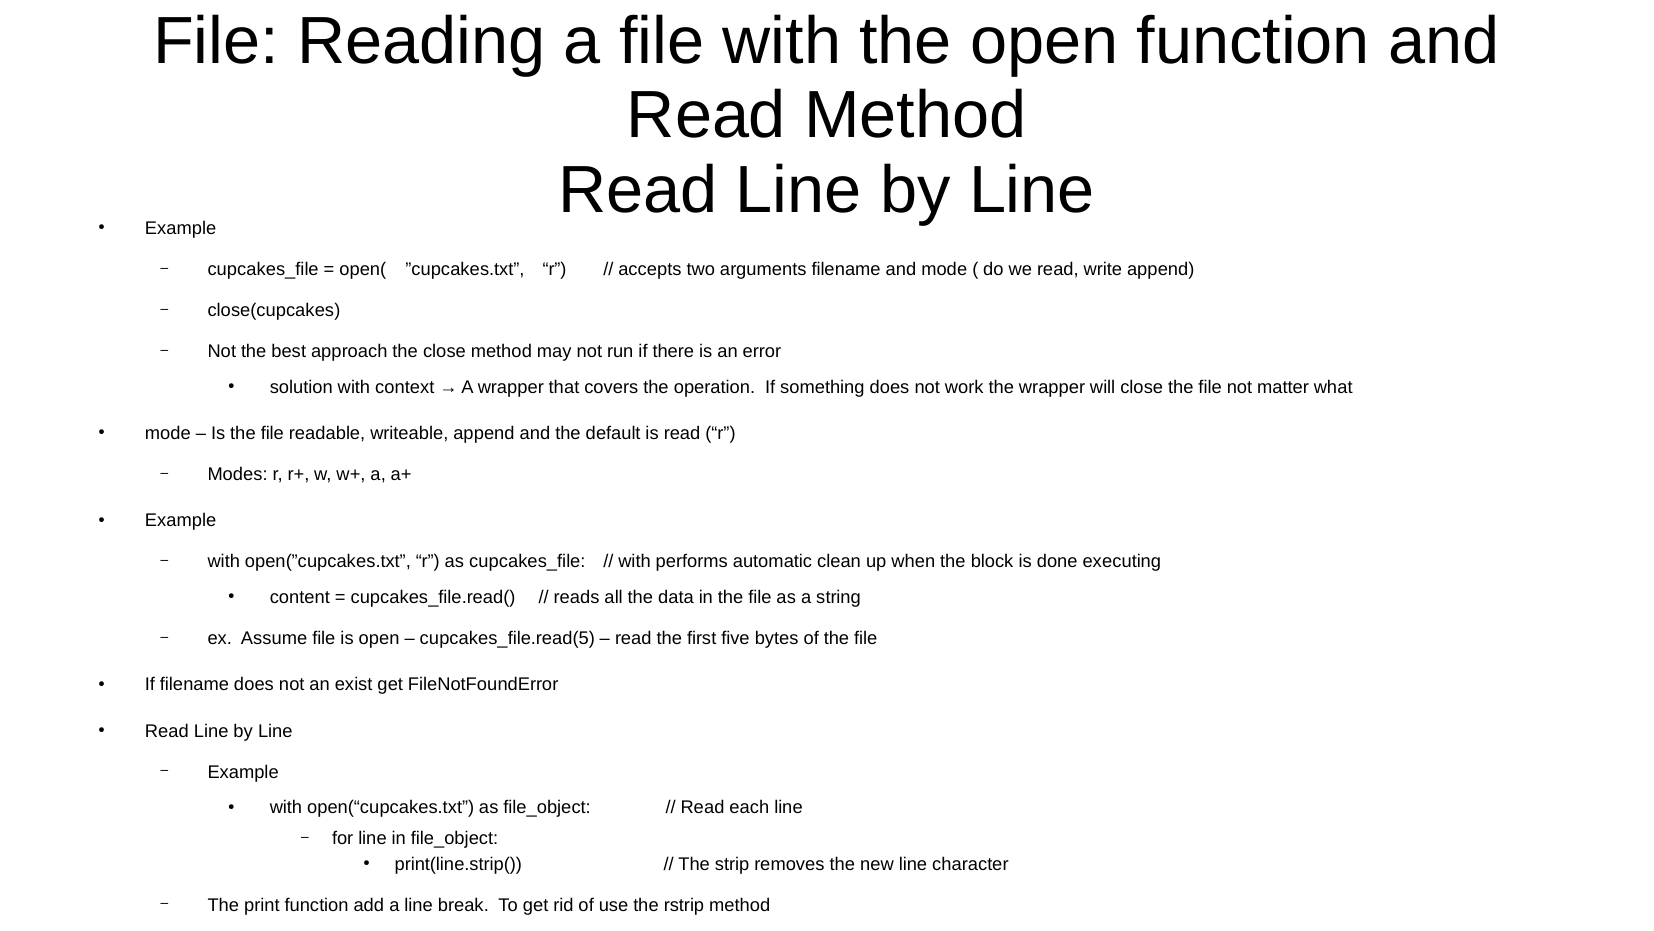

# File: Reading a file with the open function and Read Method Read Line by Line
Example
cupcakes_file = open(	”cupcakes.txt”,	 “r”)			// accepts two arguments filename and mode ( do we read, write append)
close(cupcakes)
Not the best approach the close method may not run if there is an error
solution with context → A wrapper that covers the operation. If something does not work the wrapper will close the file not matter what
mode – Is the file readable, writeable, append and the default is read (“r”)
Modes: r, r+, w, w+, a, a+
Example
with open(”cupcakes.txt”, “r”) as cupcakes_file:			// with performs automatic clean up when the block is done executing
content = cupcakes_file.read()				 // reads all the data in the file as a string
ex. Assume file is open – cupcakes_file.read(5) – read the first five bytes of the file
If filename does not an exist get FileNotFoundError
Read Line by Line
Example
with open(“cupcakes.txt”) as file_object:			// Read each line
for line in file_object:
print(line.strip())						 		 	 // The strip removes the new line character
The print function add a line break. To get rid of use the rstrip method